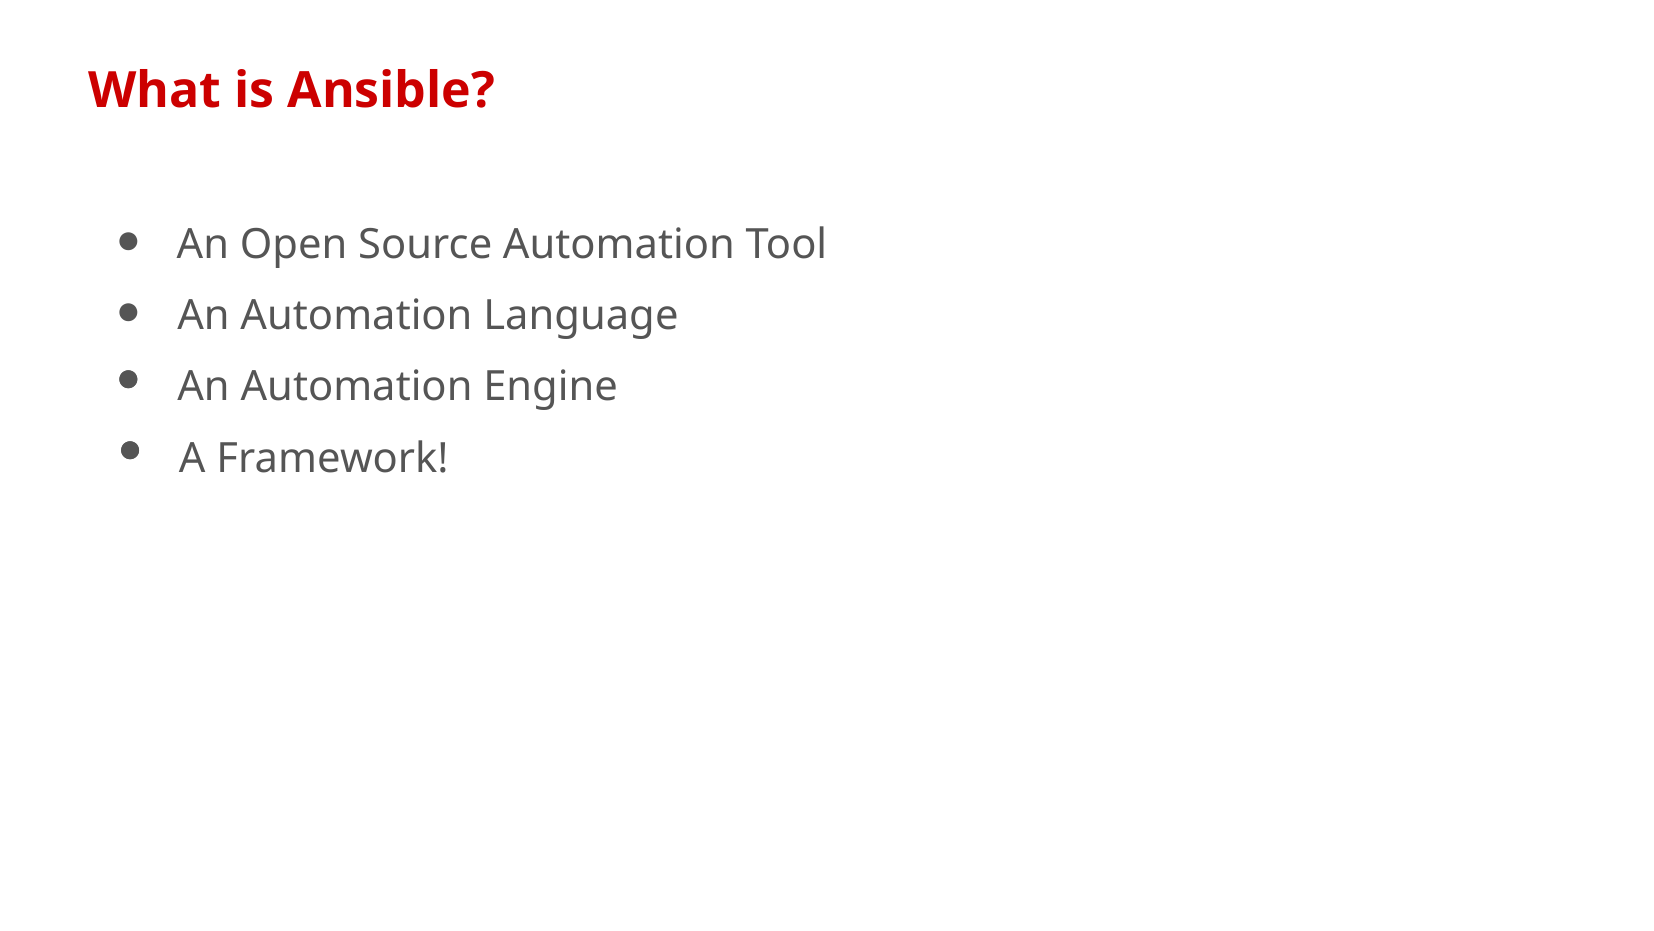

What is Ansible?
An Open Source Automation Tool
●
An Automation Language
●
●
●
An Automation Engine
●
●
A Framework!